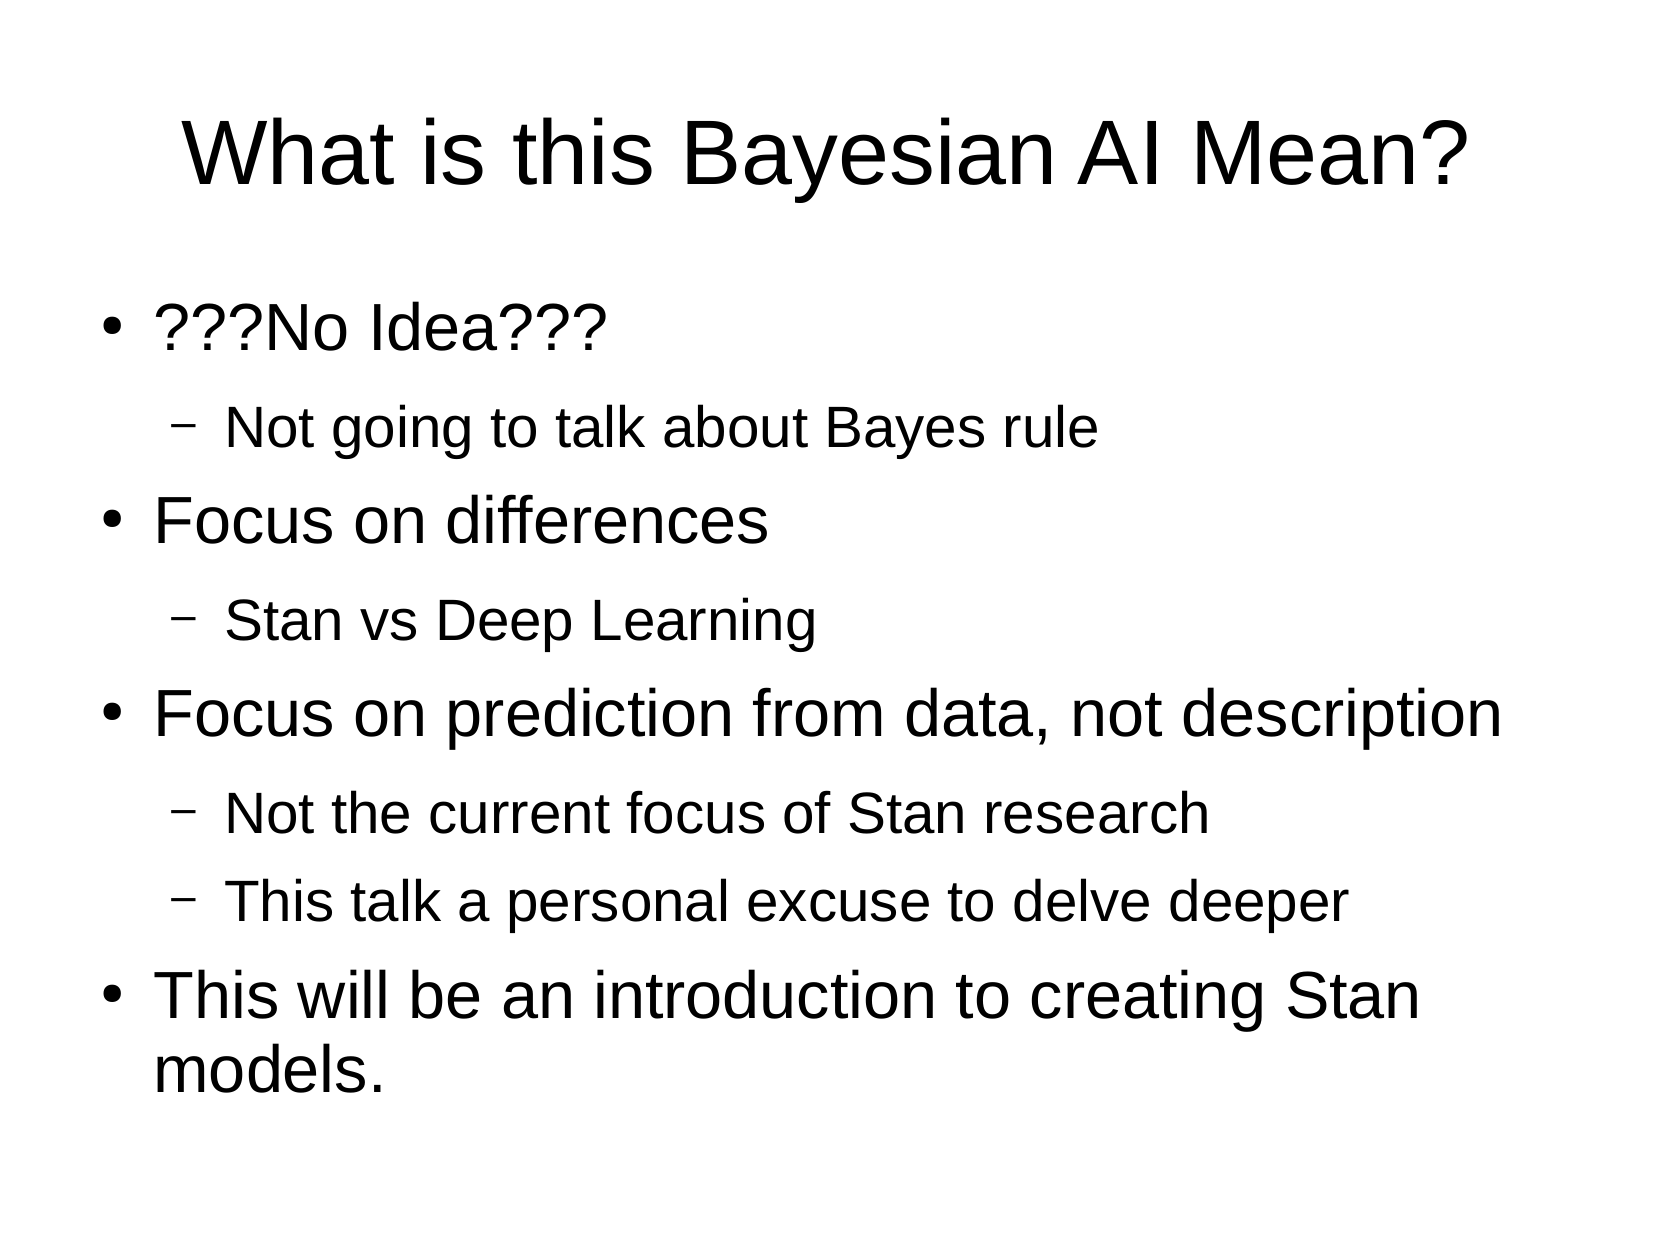

# What is this Bayesian AI Mean?
???No Idea???
Not going to talk about Bayes rule
Focus on differences
Stan vs Deep Learning
Focus on prediction from data, not description
Not the current focus of Stan research
This talk a personal excuse to delve deeper
This will be an introduction to creating Stan models.